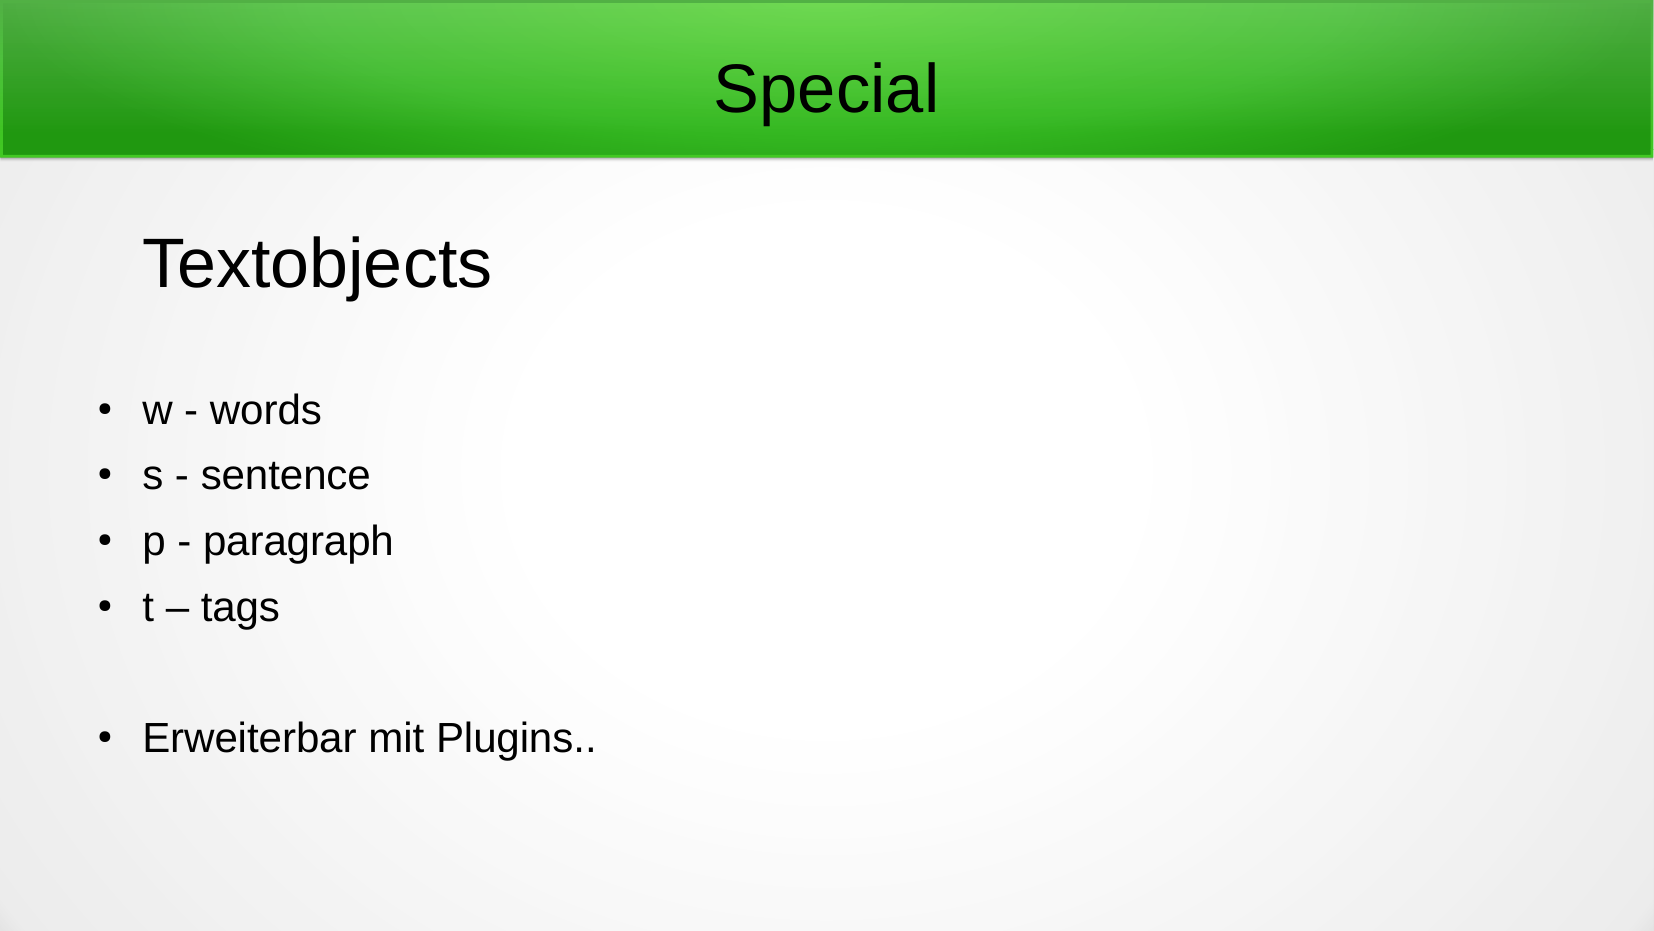

# Special
Textobjects
w - words
s - sentence
p - paragraph
t – tags
Erweiterbar mit Plugins..